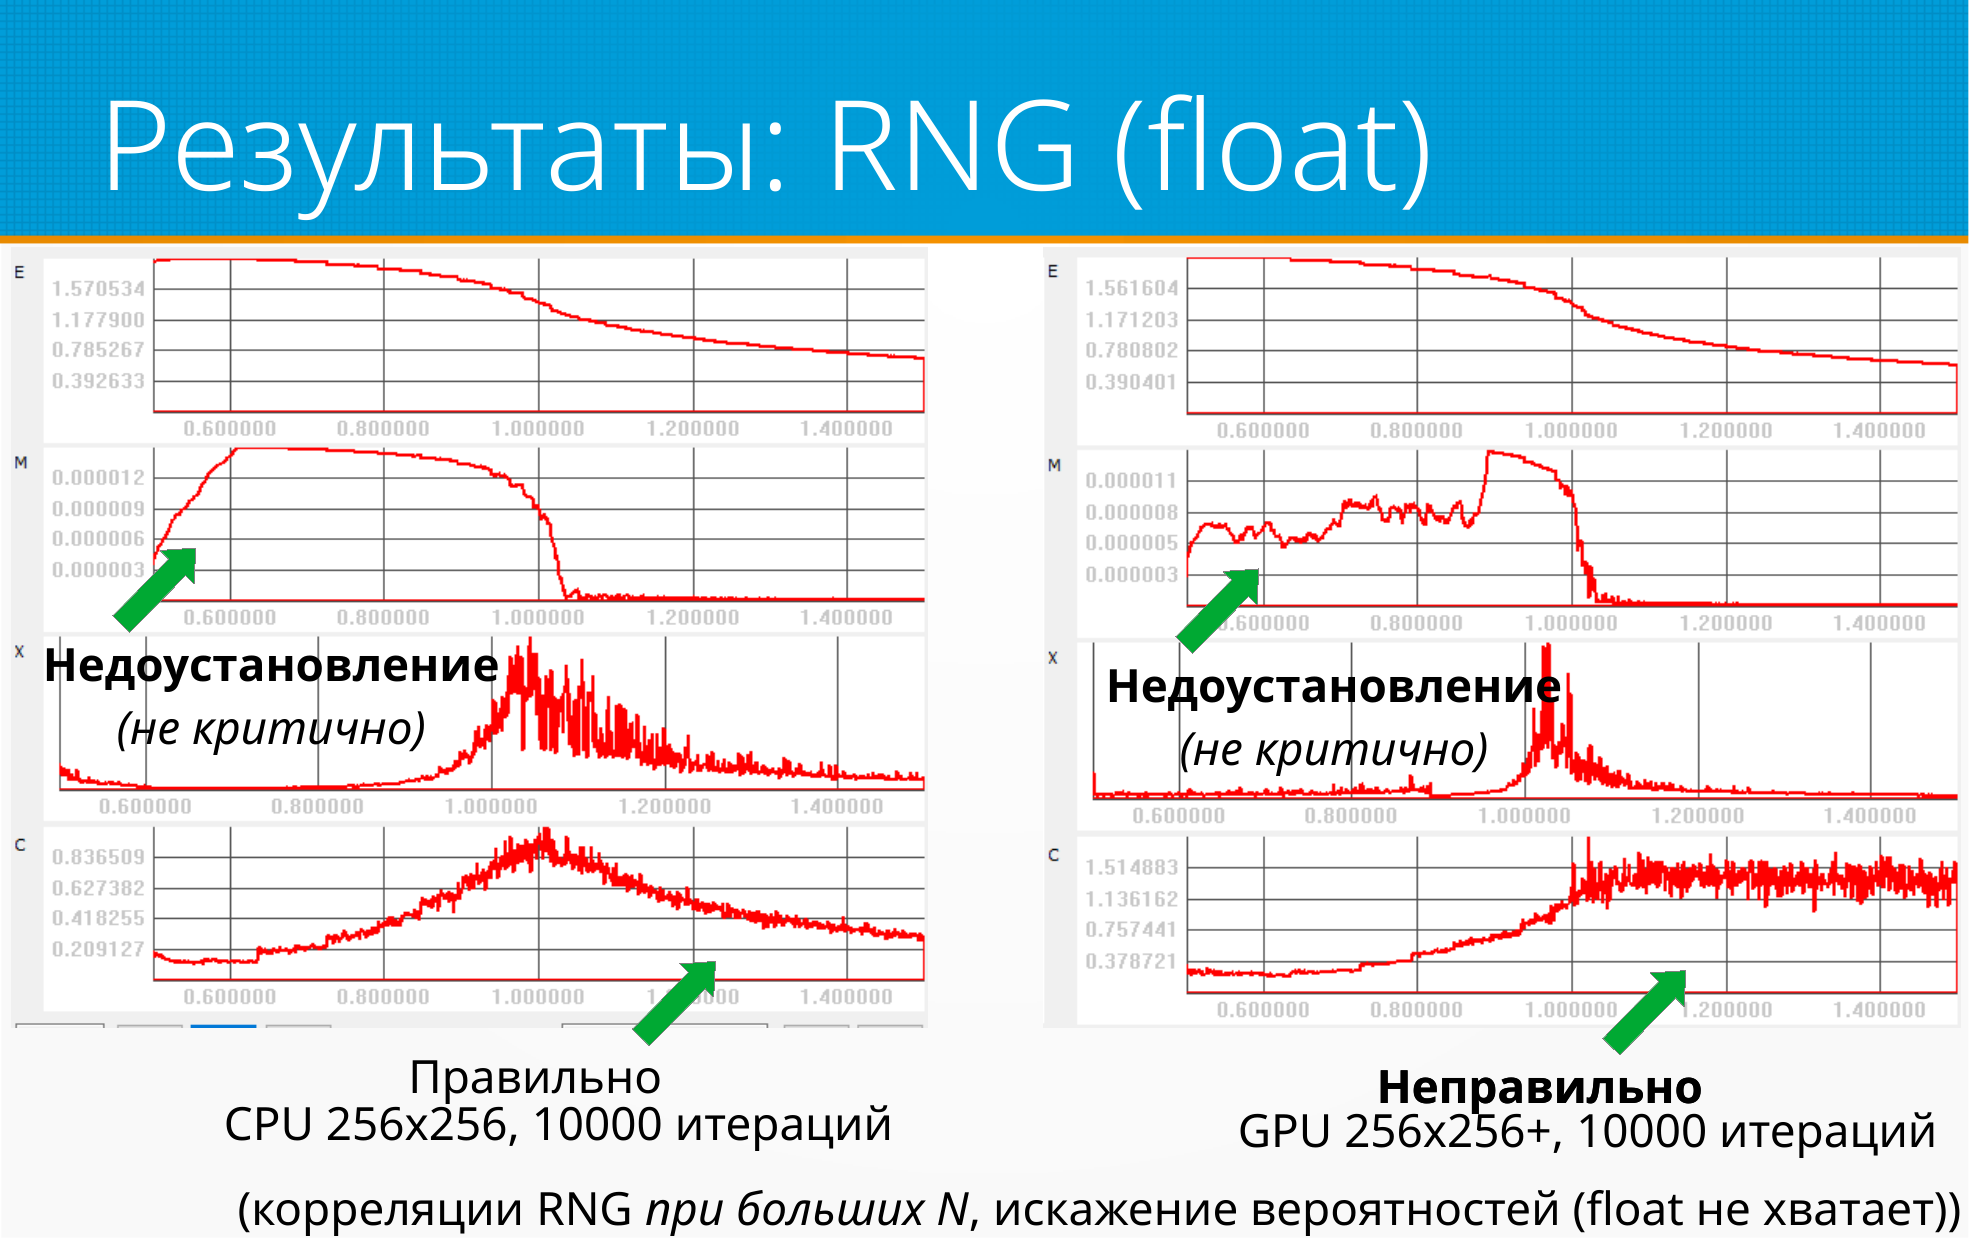

# Результаты: RNG (float)
Недоустановление
(не критично)
Недоустановление
(не критично)
Правильно
Неправильно
Неправильно
GPU 256x256+, 10000 итераций
(корреляции RNG при больших N, искажение вероятностей (float не хватает))
CPU 256x256, 10000 итераций